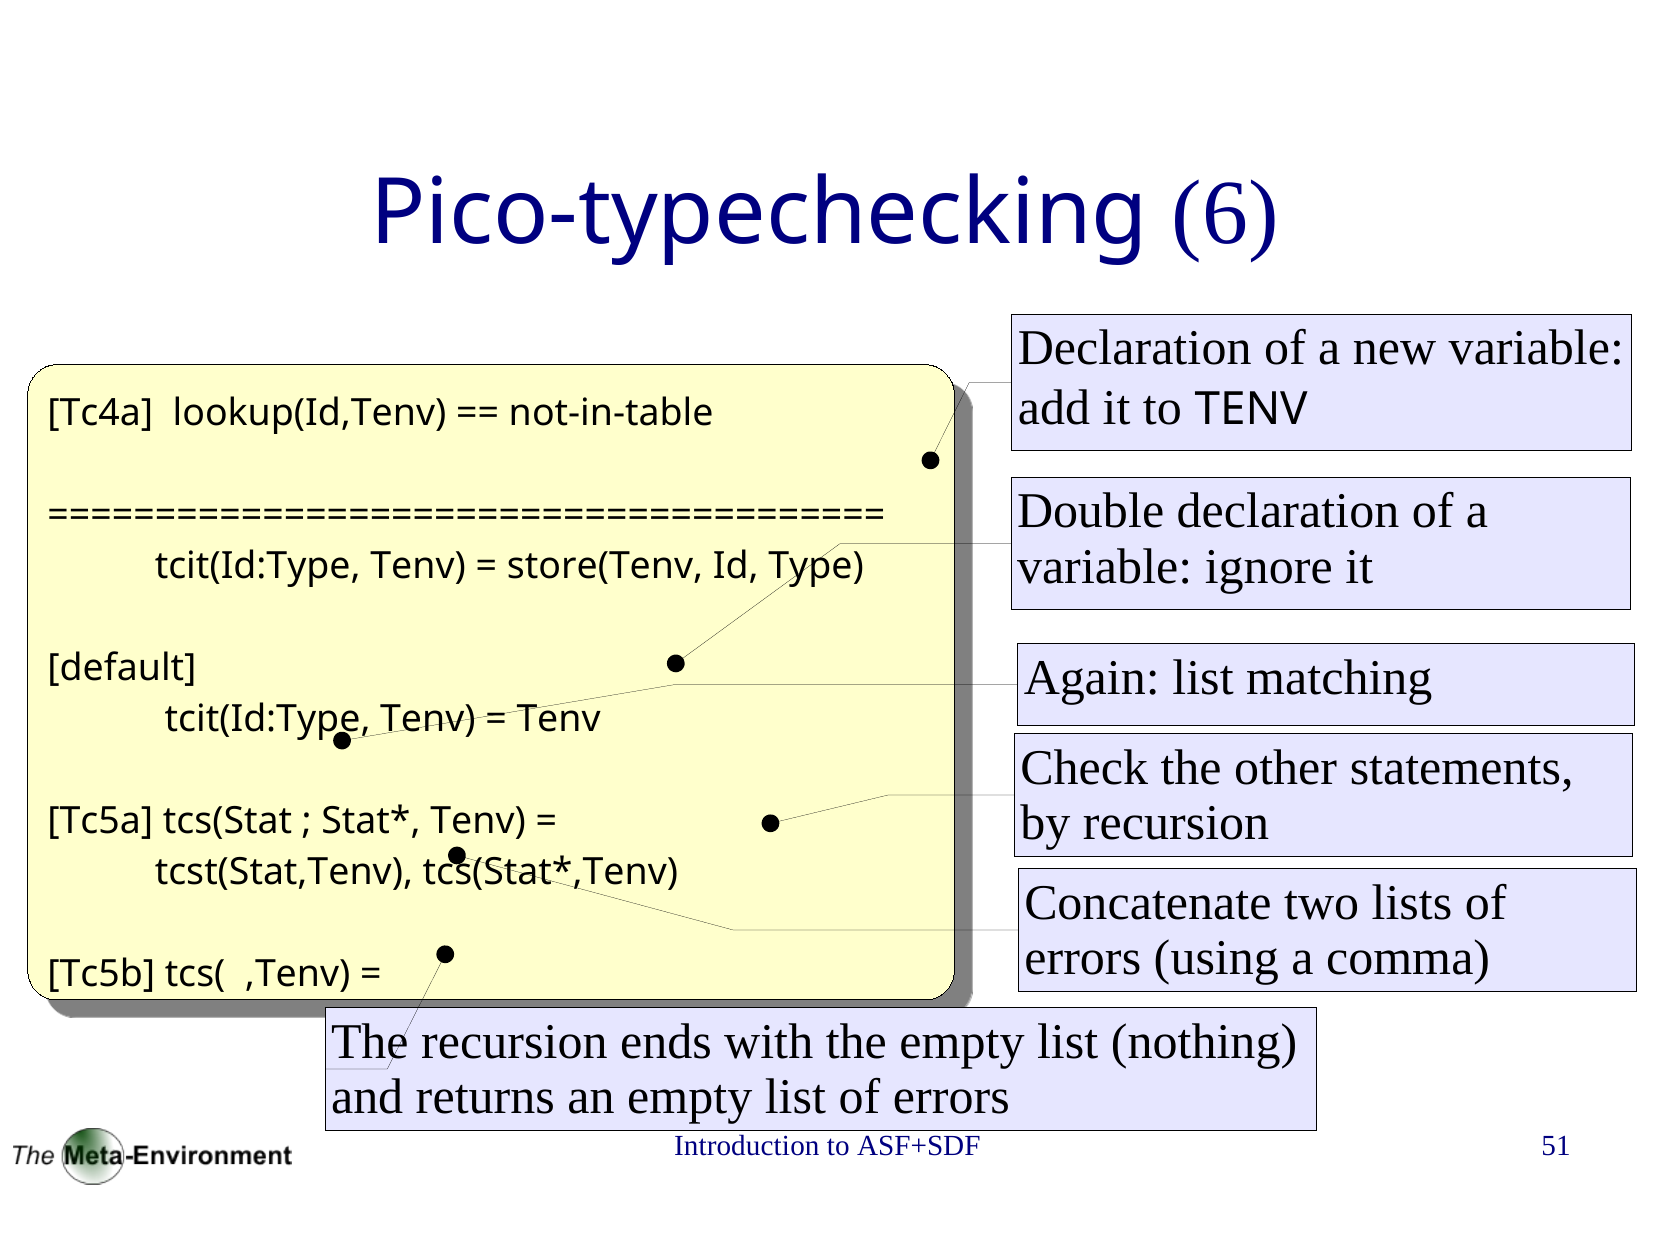

# Pico-typechecking (6)
[Tc4a] lookup(Id,Tenv) == not-in-table
 =======================================
 tcit(Id:Type, Tenv) = store(Tenv, Id, Type)
[default]
 tcit(Id:Type, Tenv) = Tenv
[Tc5a] tcs(Stat ; Stat*, Tenv) =
 tcst(Stat,Tenv), tcs(Stat*,Tenv)
[Tc5b] tcs( ,Tenv) =
51